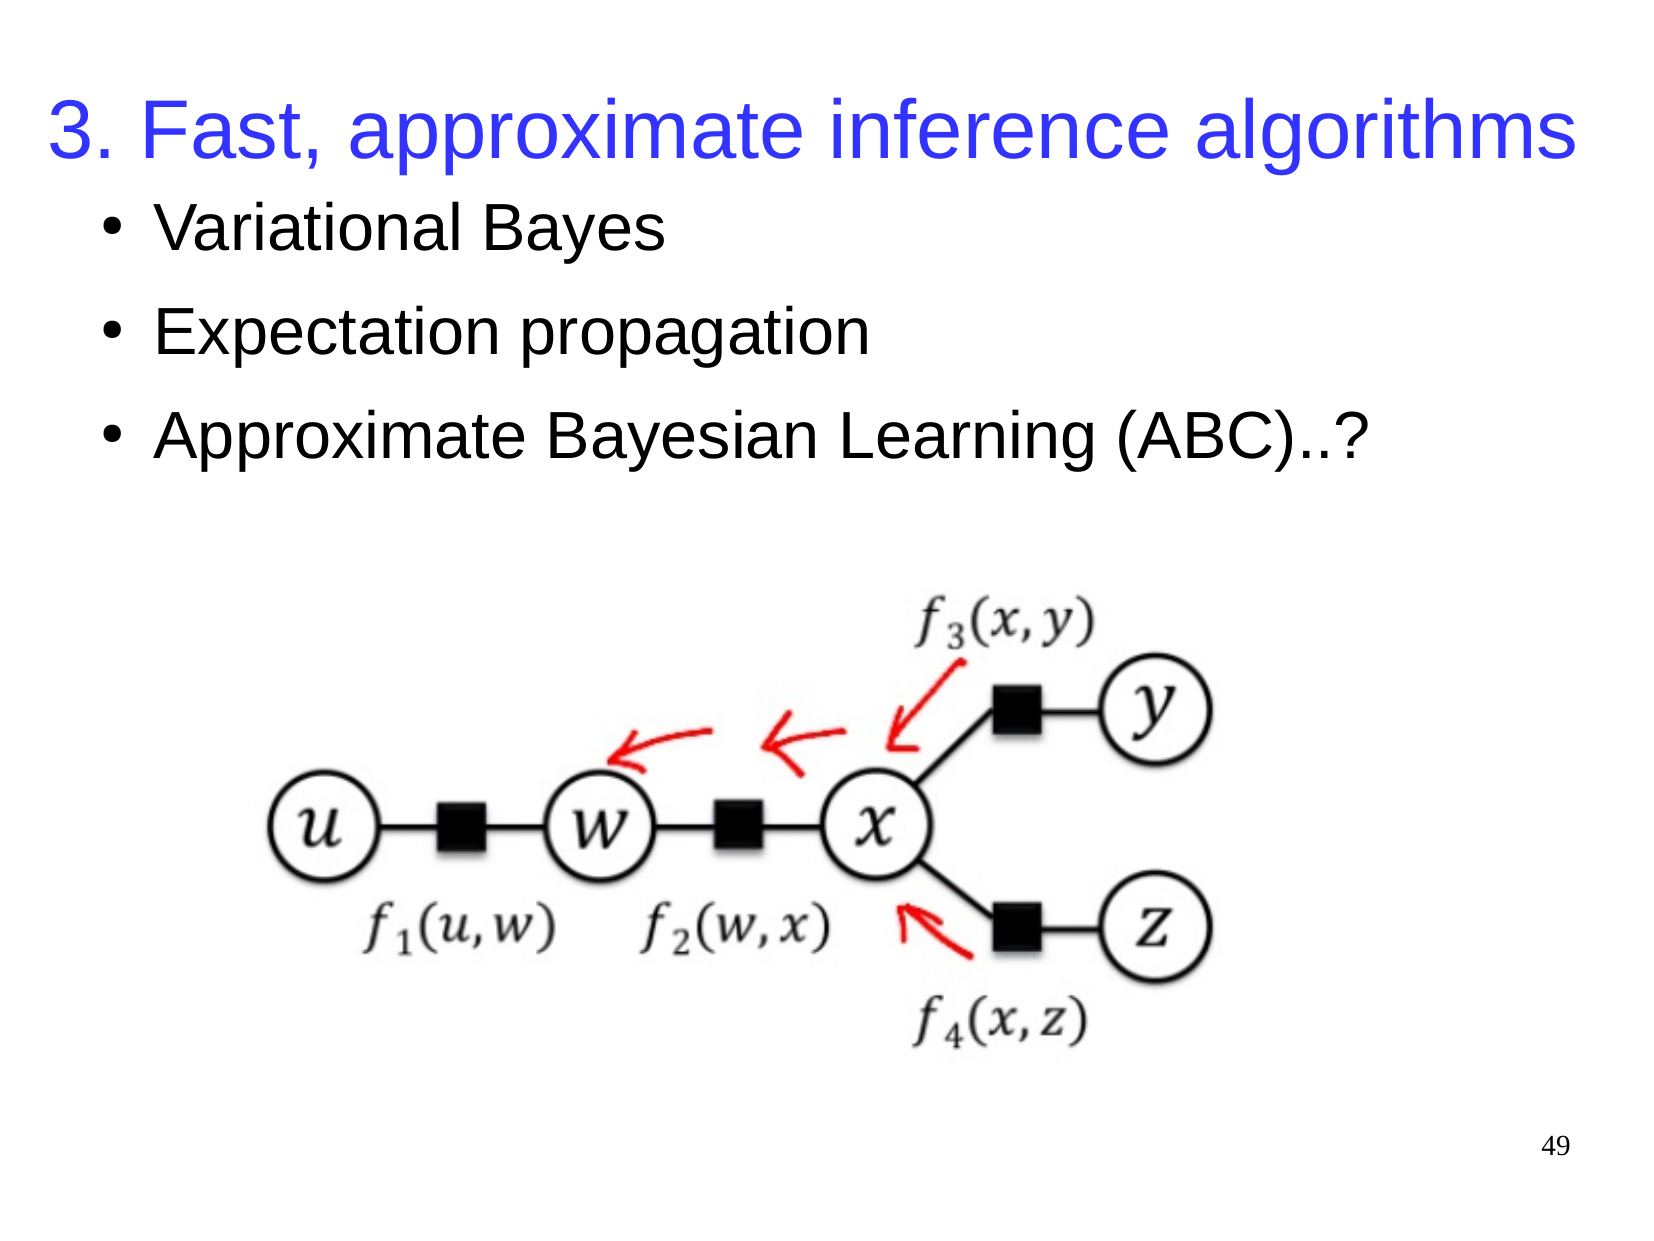

# 3. Fast, approximate inference algorithms
Variational Bayes
Expectation propagation
Approximate Bayesian Learning (ABC)..?
49